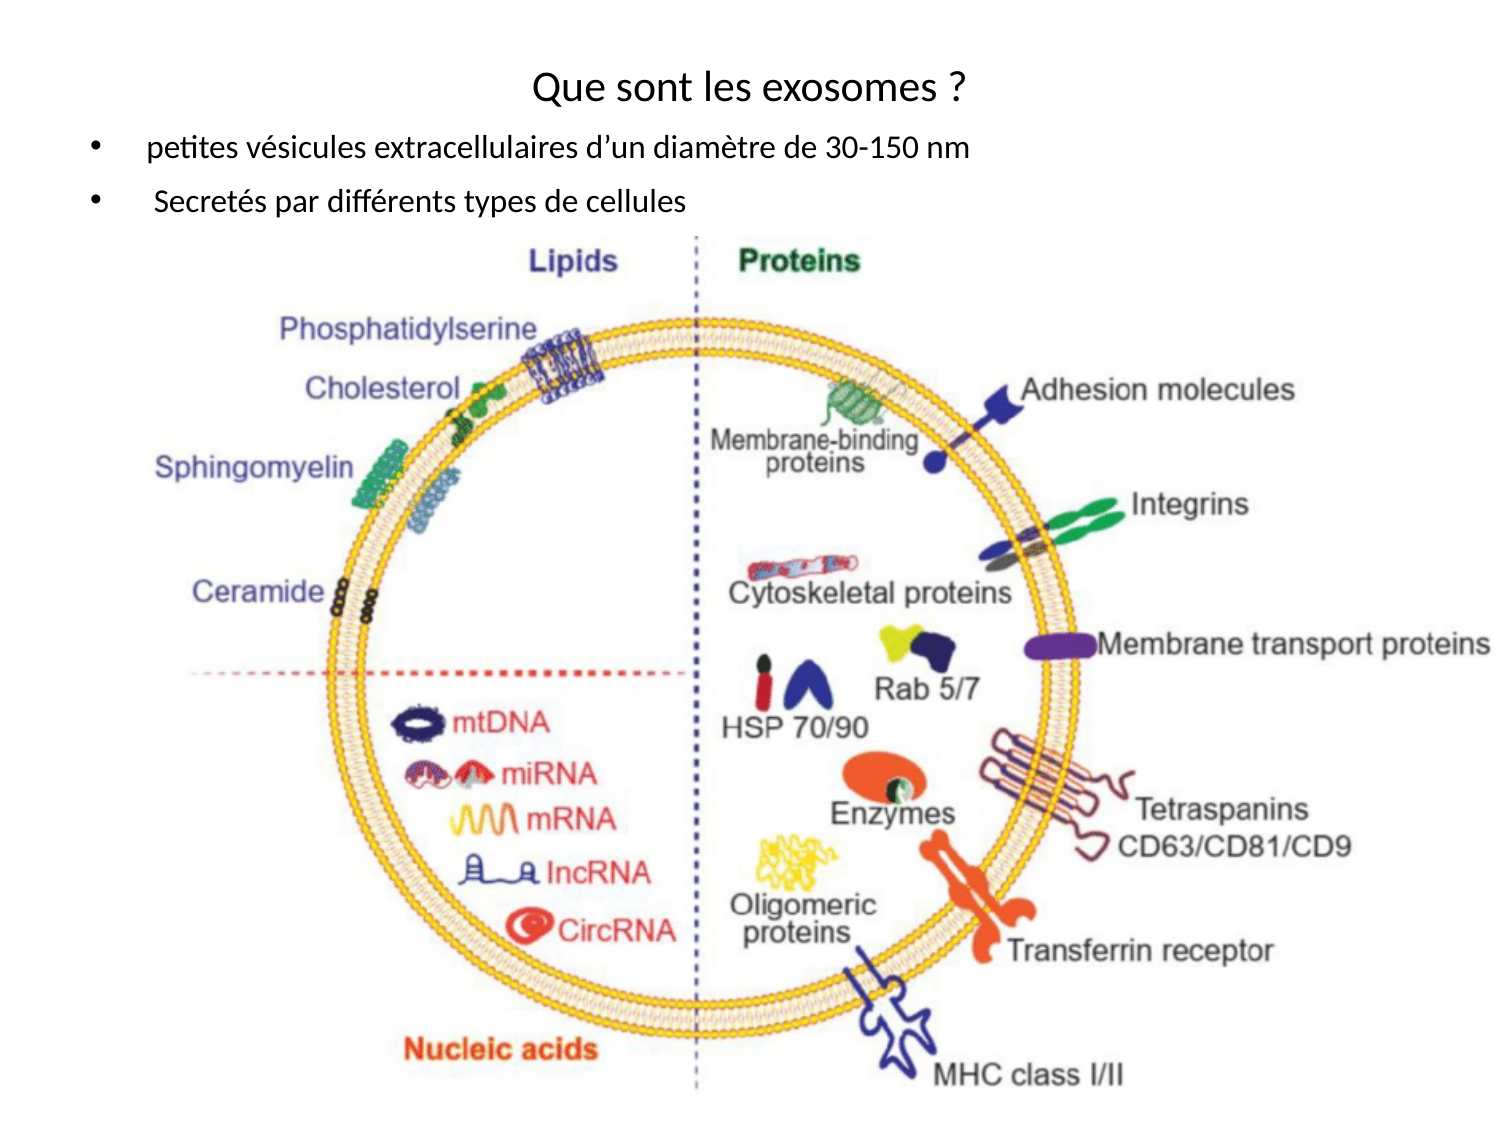

# Que sont les exosomes ?
petites vésicules extracellulaires d’un diamètre de 30-150 nm
 Secretés par différents types de cellules